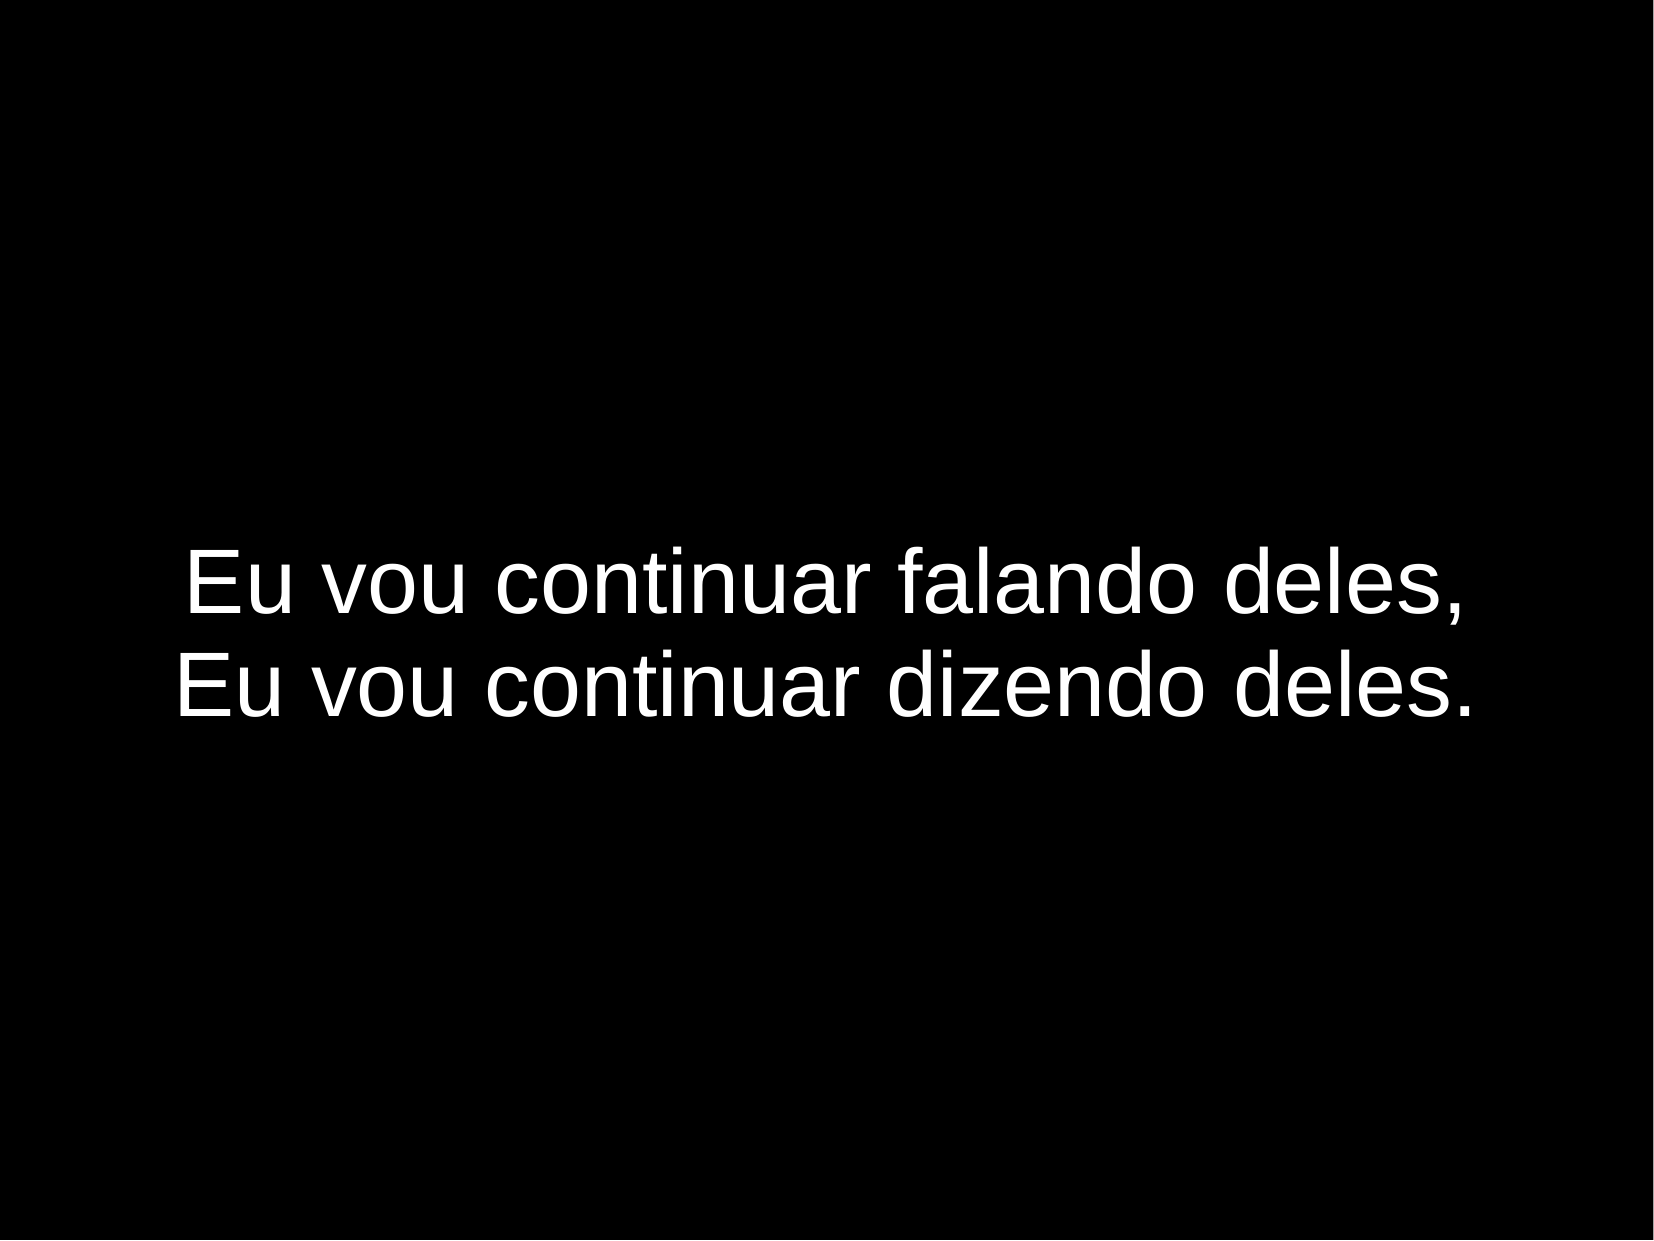

# Eu vou continuar falando deles,
Eu vou continuar dizendo deles.